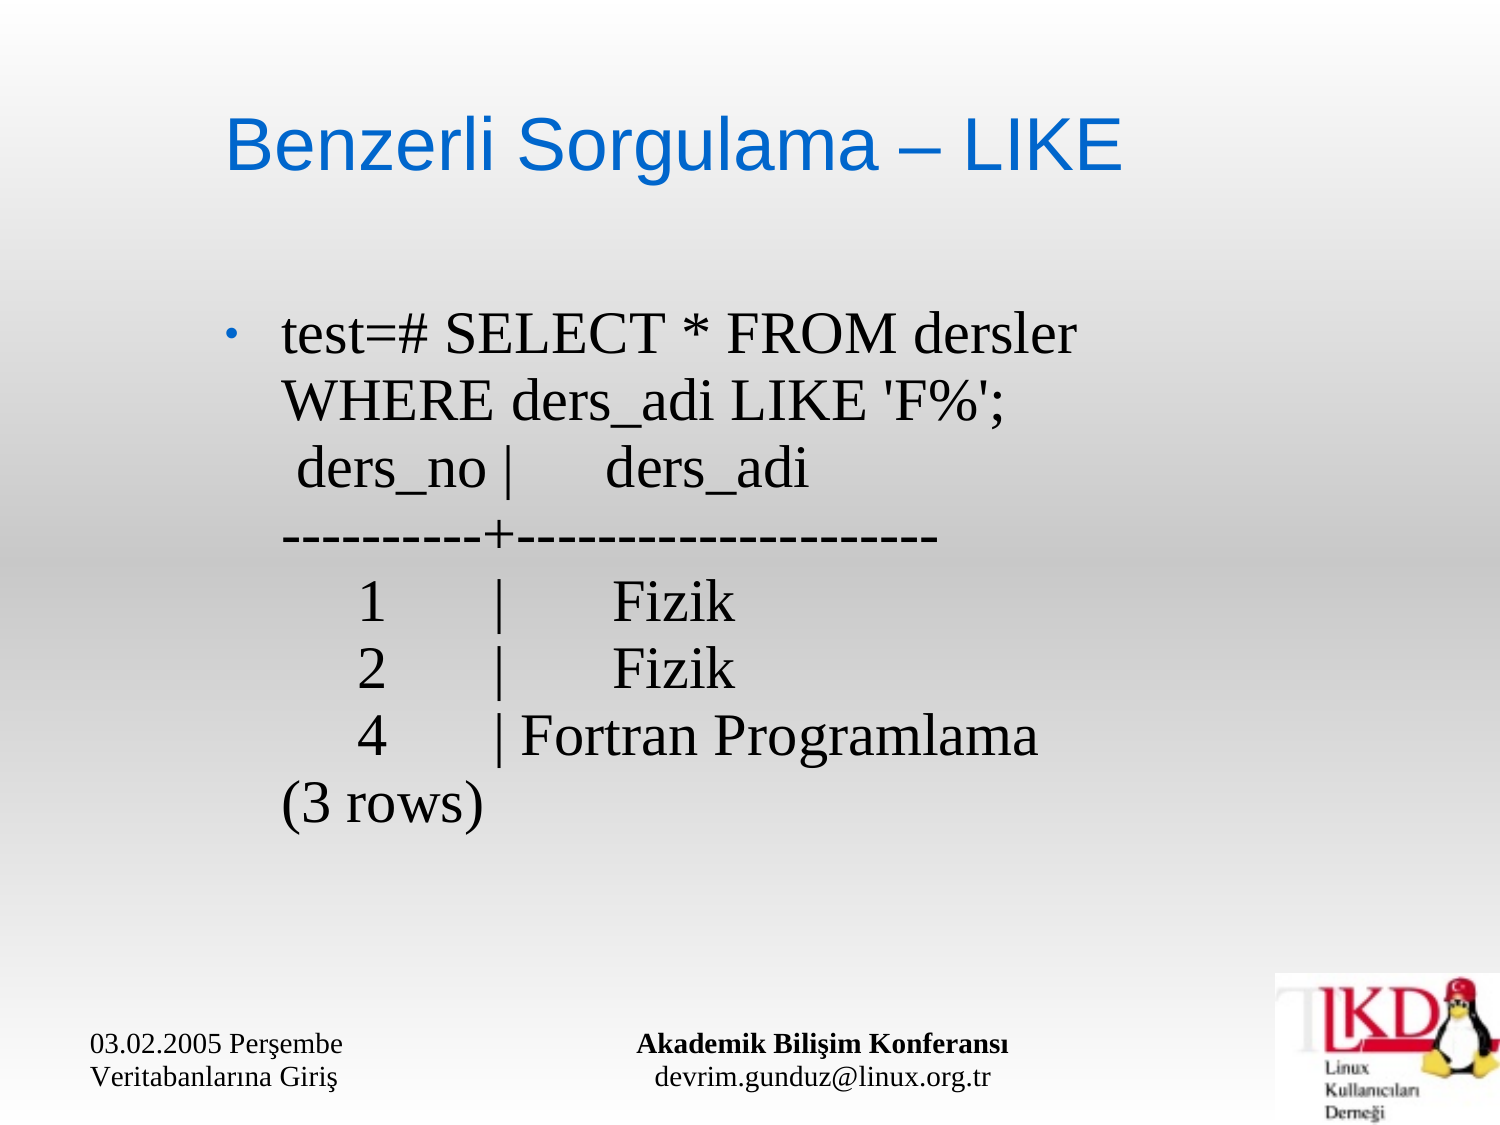

# Benzerli Sorgulama – LIKE
test=# SELECT * FROM dersler
WHERE ders_adi LIKE 'F%';
 ders_no | ders_adi
----------+---------------------
 1 | Fizik
 2 | Fizik
 4 | Fortran Programlama
(3 rows)